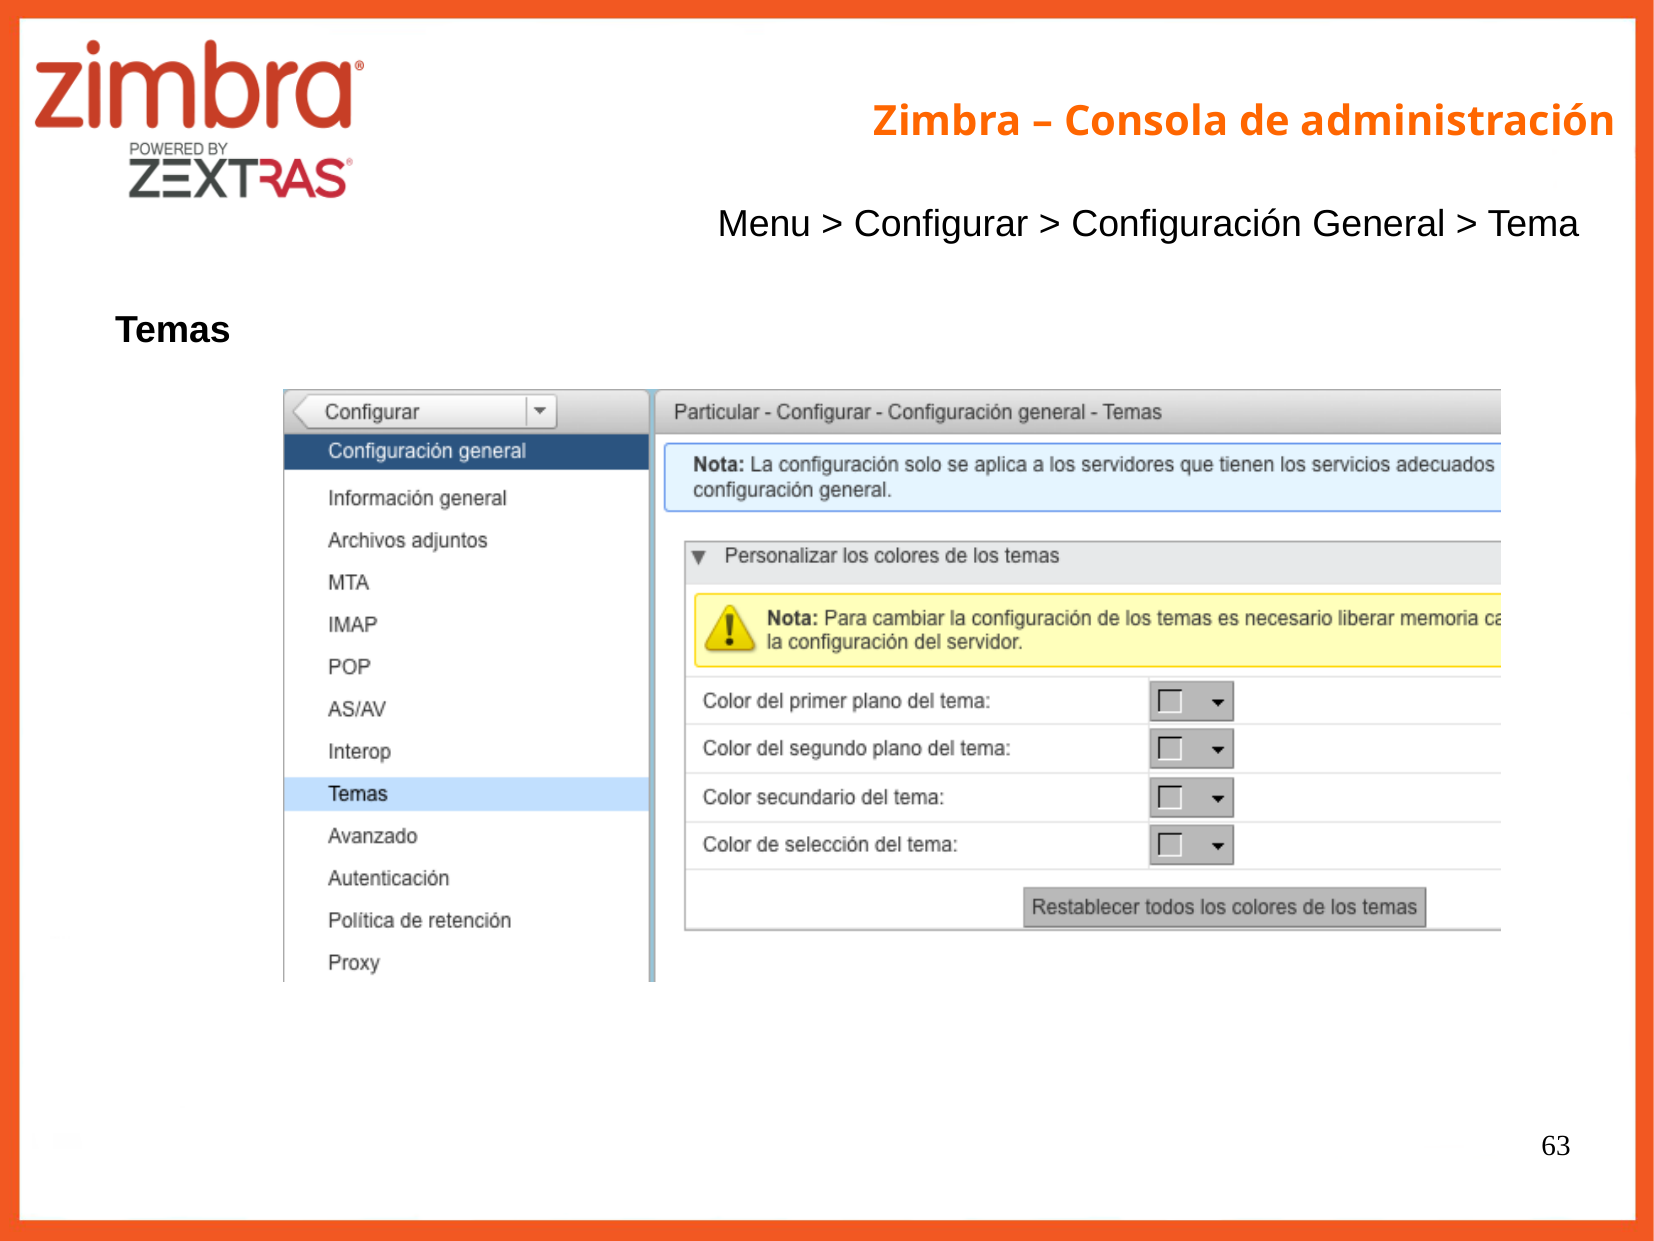

Zimbra – Consola de administración
Menu > Configurar > Configuración General > Tema
Temas
63